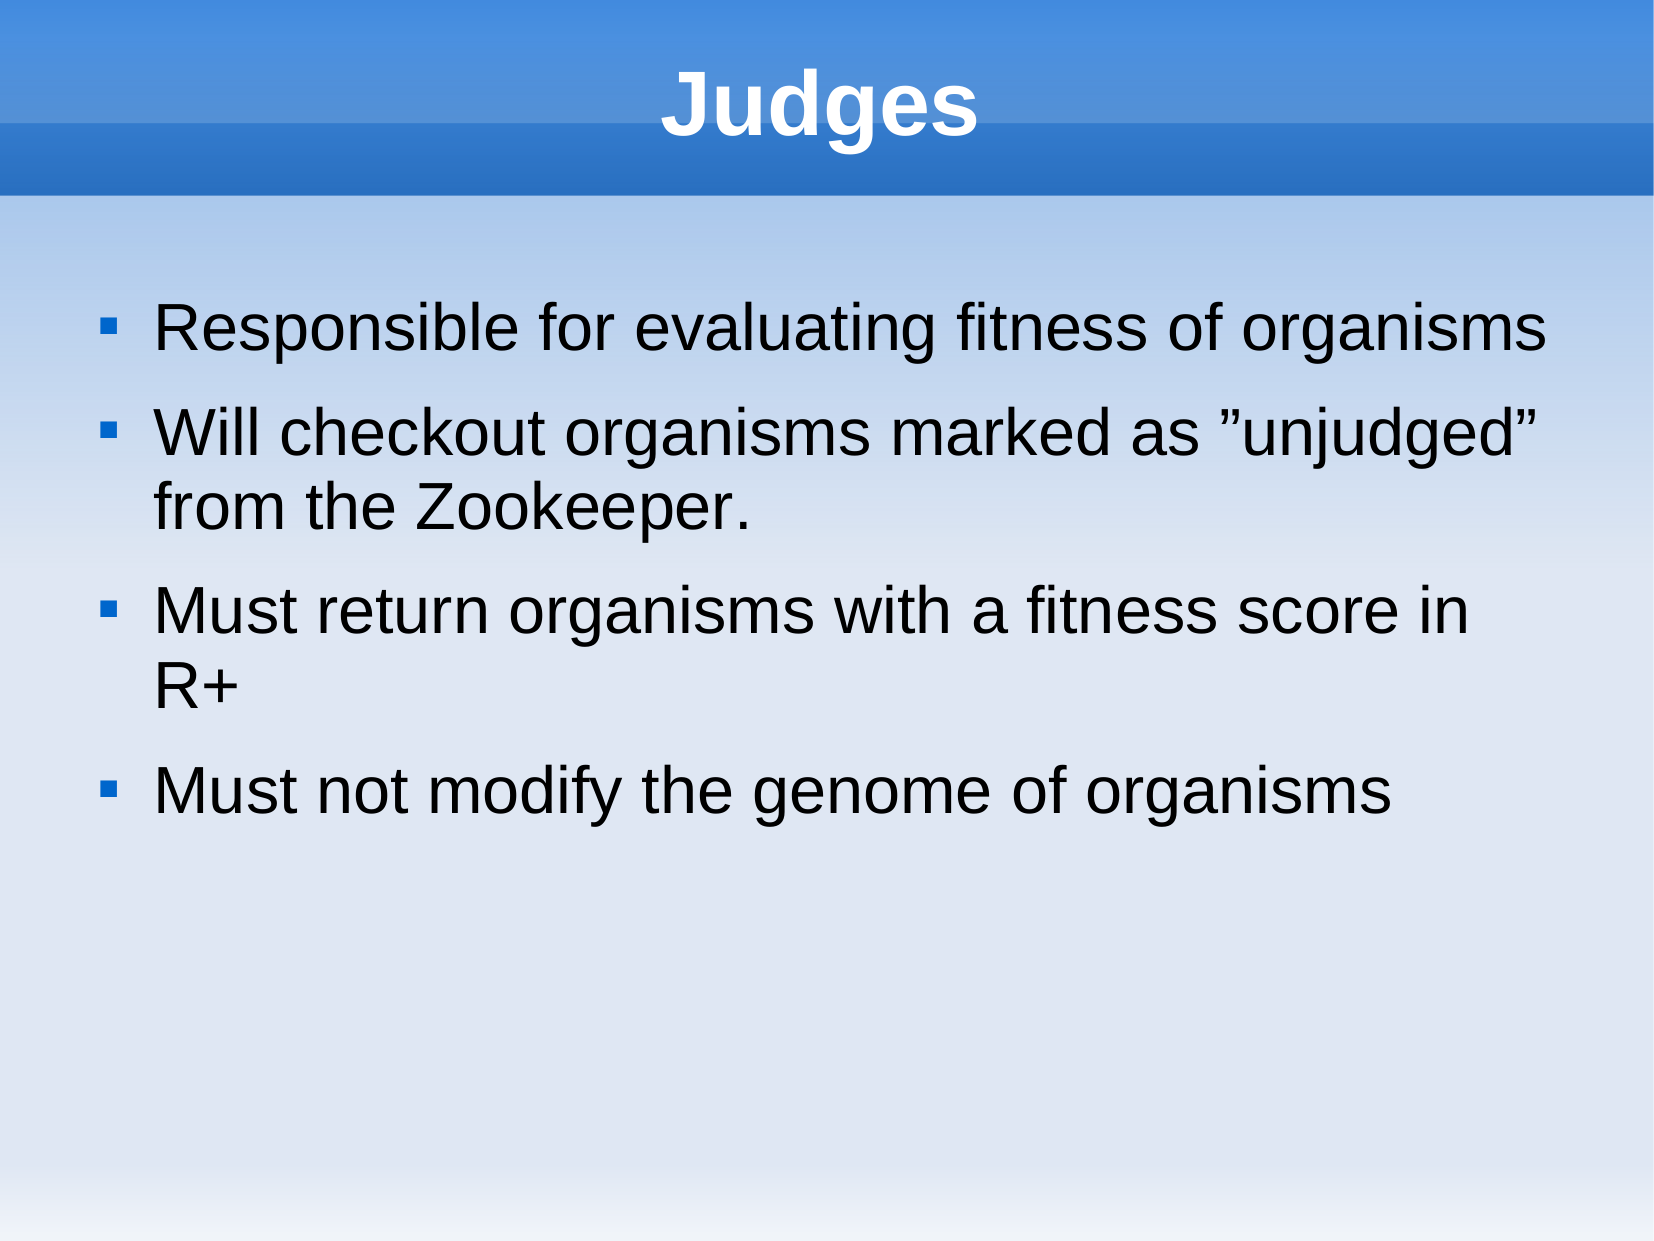

# Judges
Responsible for evaluating fitness of organisms
Will checkout organisms marked as ”unjudged” from the Zookeeper.
Must return organisms with a fitness score in R+
Must not modify the genome of organisms